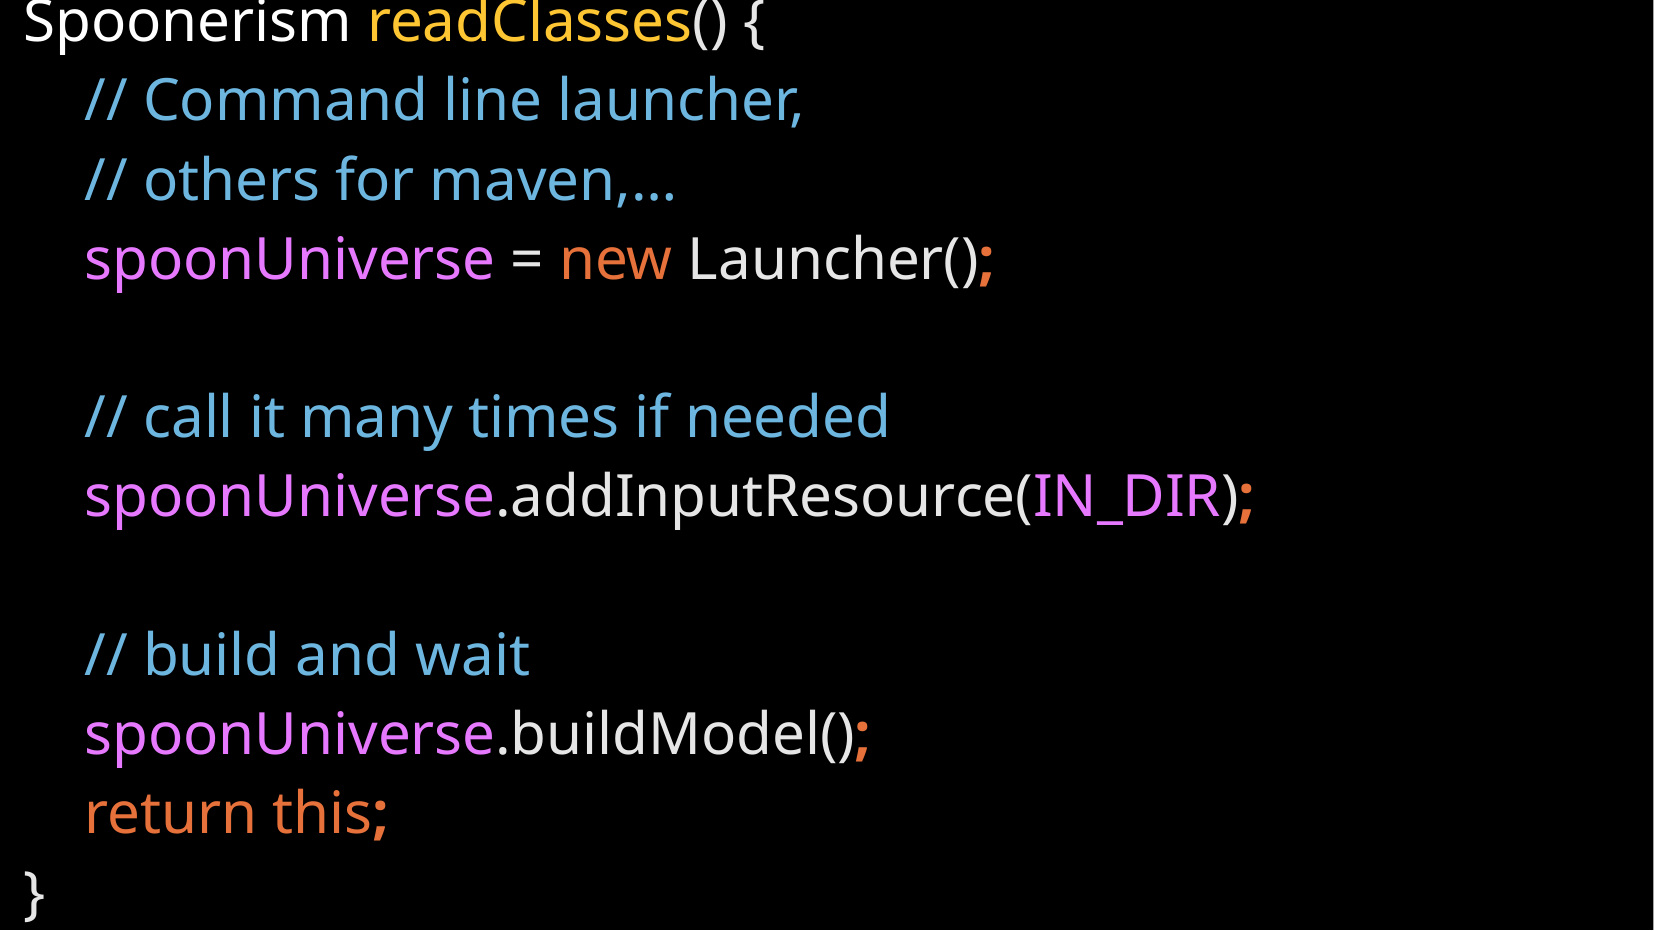

# Spoonerism readClasses() {
 // Command line launcher,
 // others for maven,…
 spoonUniverse = new Launcher();
 // call it many times if needed
 spoonUniverse.addInputResource(IN_DIR);
 // build and wait
 spoonUniverse.buildModel();
 return this;
}